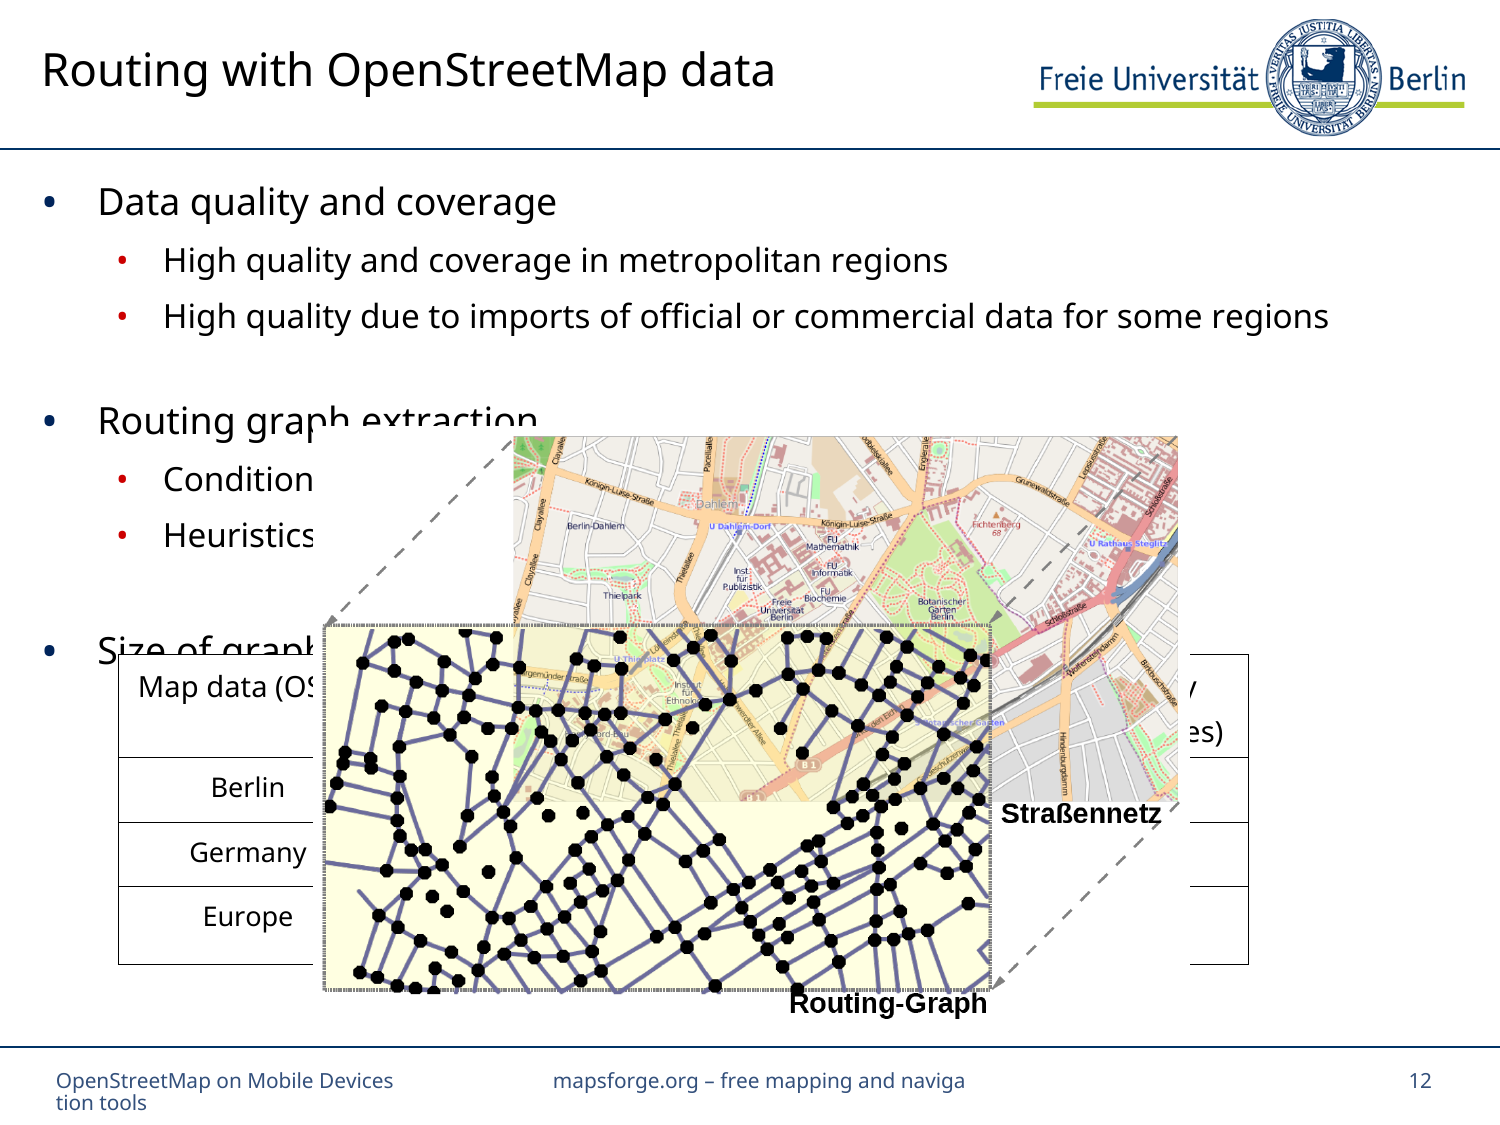

# Routing with OpenStreetMap data
Data quality and coverage
High quality and coverage in metropolitan regions
High quality due to imports of official or commercial data for some regions
Routing graph extraction
Conditioned on type of vehicle (e.g. car, bicycle, pedestrian)
Heuristics for edge weight computation
Size of graph for different areas
| Map data (OSM) | Nodes | Edges | Required memory (Highway Hierarchies) |
| --- | --- | --- | --- |
| Berlin | 30.198 | 87.580 | 1,98 MB |
| Germany | 2.260.320 | 5.575.736 | 123 MB |
| Europe | 8.403.981 | 20.846.236 | 554 MB |
OpenStreetMap on Mobile Devices mapsforge.org – free mapping and navigation tools
12